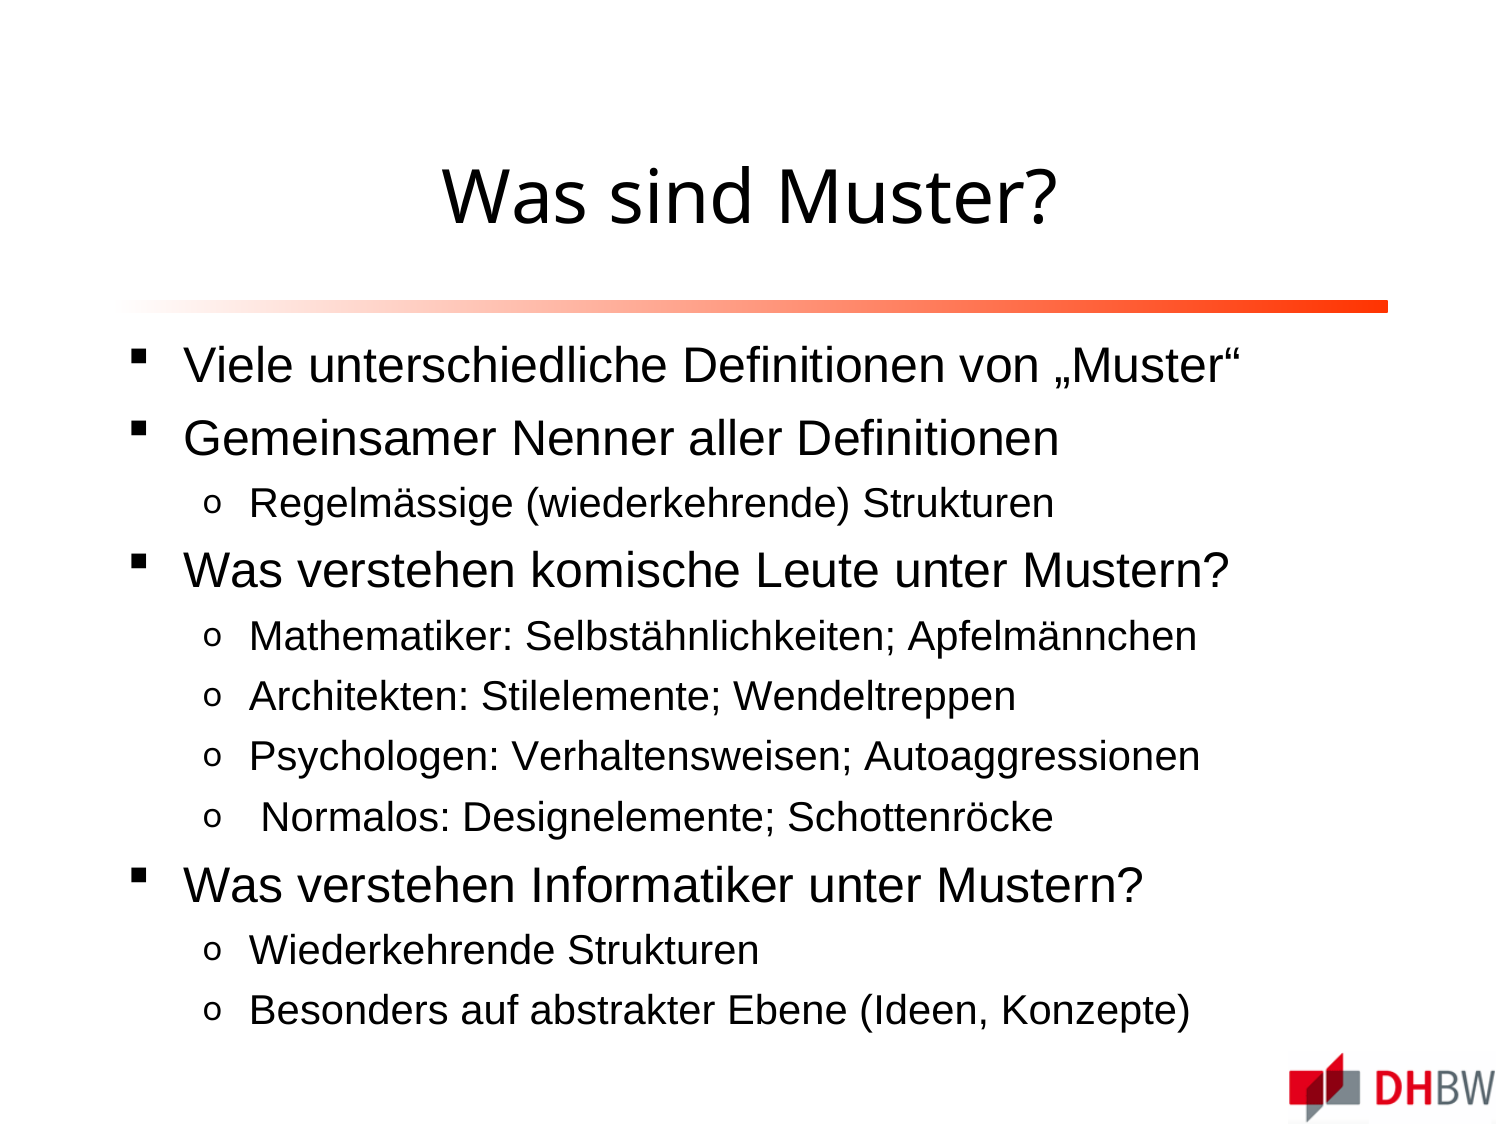

# Was sind Muster?
Viele unterschiedliche Definitionen von „Muster“
Gemeinsamer Nenner aller Definitionen
Regelmässige (wiederkehrende) Strukturen
Was verstehen komische Leute unter Mustern?
Mathematiker: Selbstähnlichkeiten; Apfelmännchen
Architekten: Stilelemente; Wendeltreppen
Psychologen: Verhaltensweisen; Autoaggressionen
 Normalos: Designelemente; Schottenröcke
Was verstehen Informatiker unter Mustern?
Wiederkehrende Strukturen
Besonders auf abstrakter Ebene (Ideen, Konzepte)